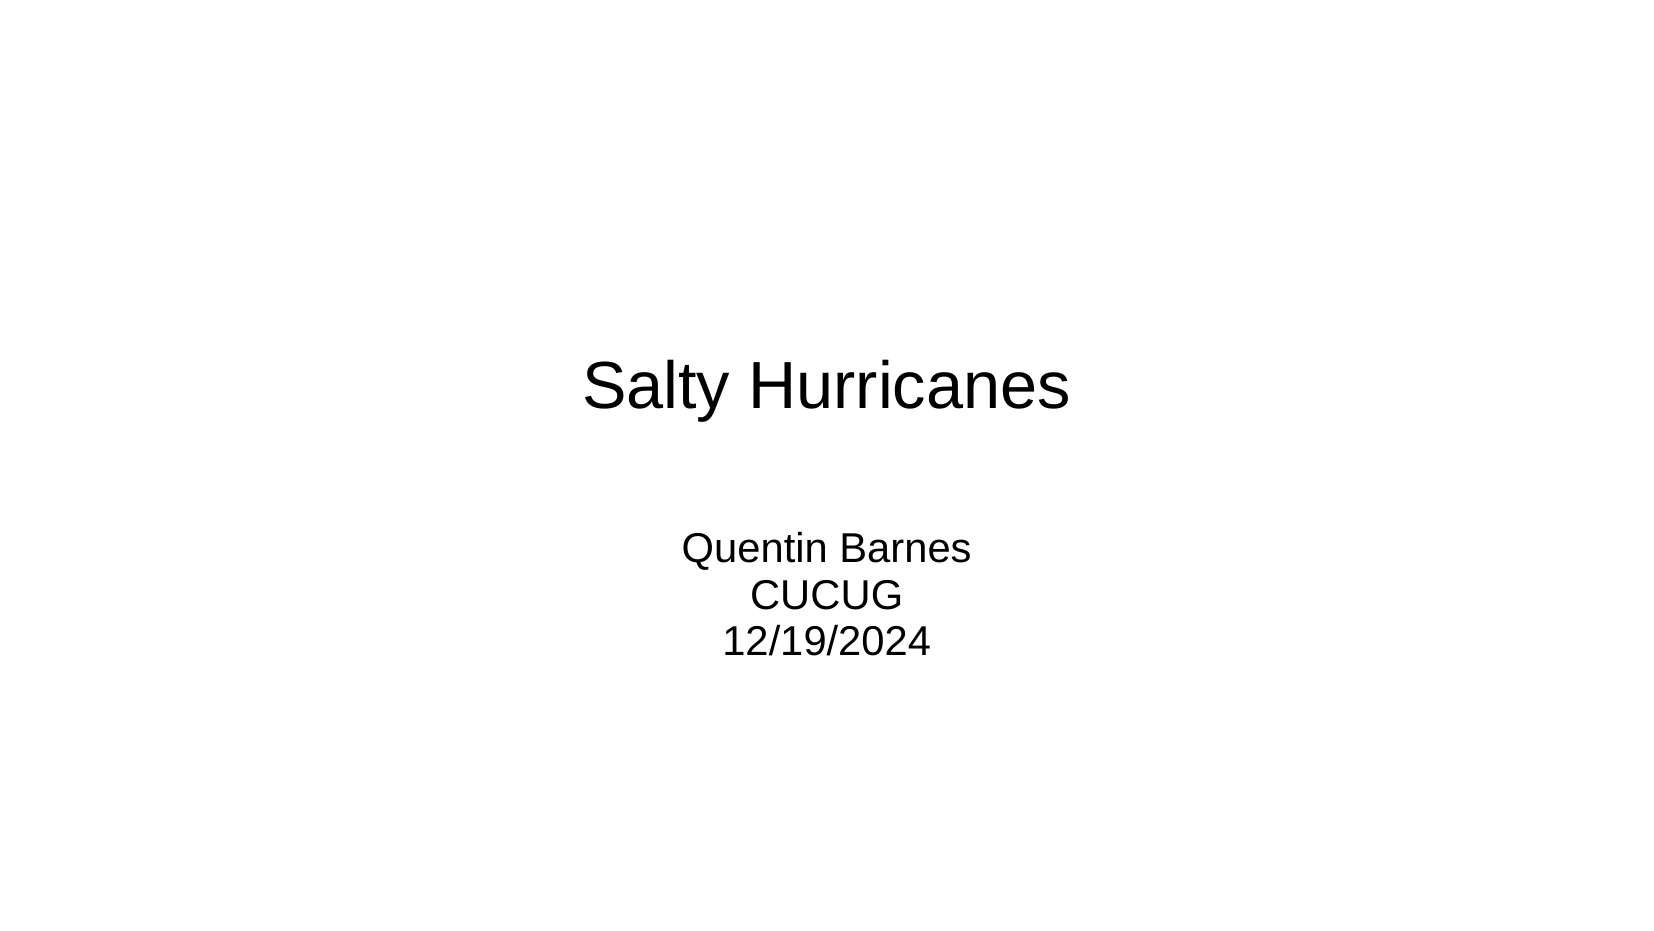

# Salty Hurricanes
Quentin Barnes
CUCUG
12/19/2024